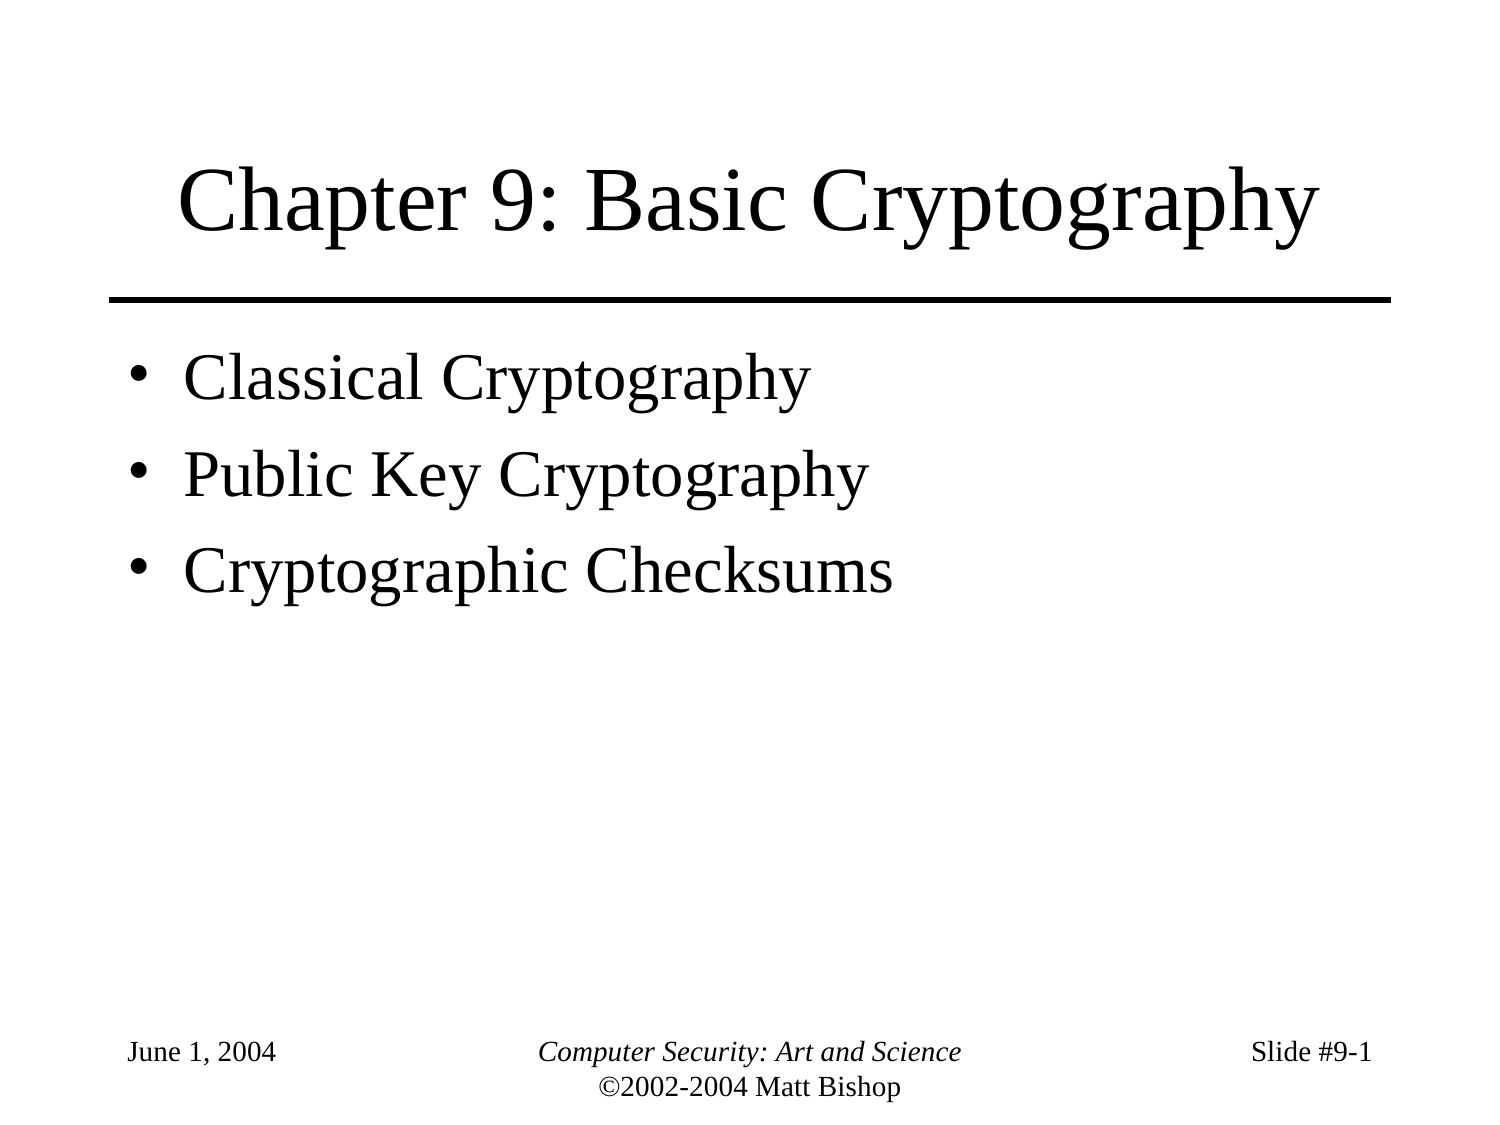

# Chapter 9: Basic Cryptography
Classical Cryptography
Public Key Cryptography
Cryptographic Checksums
June 1, 2004
Computer Security: Art and Science
1